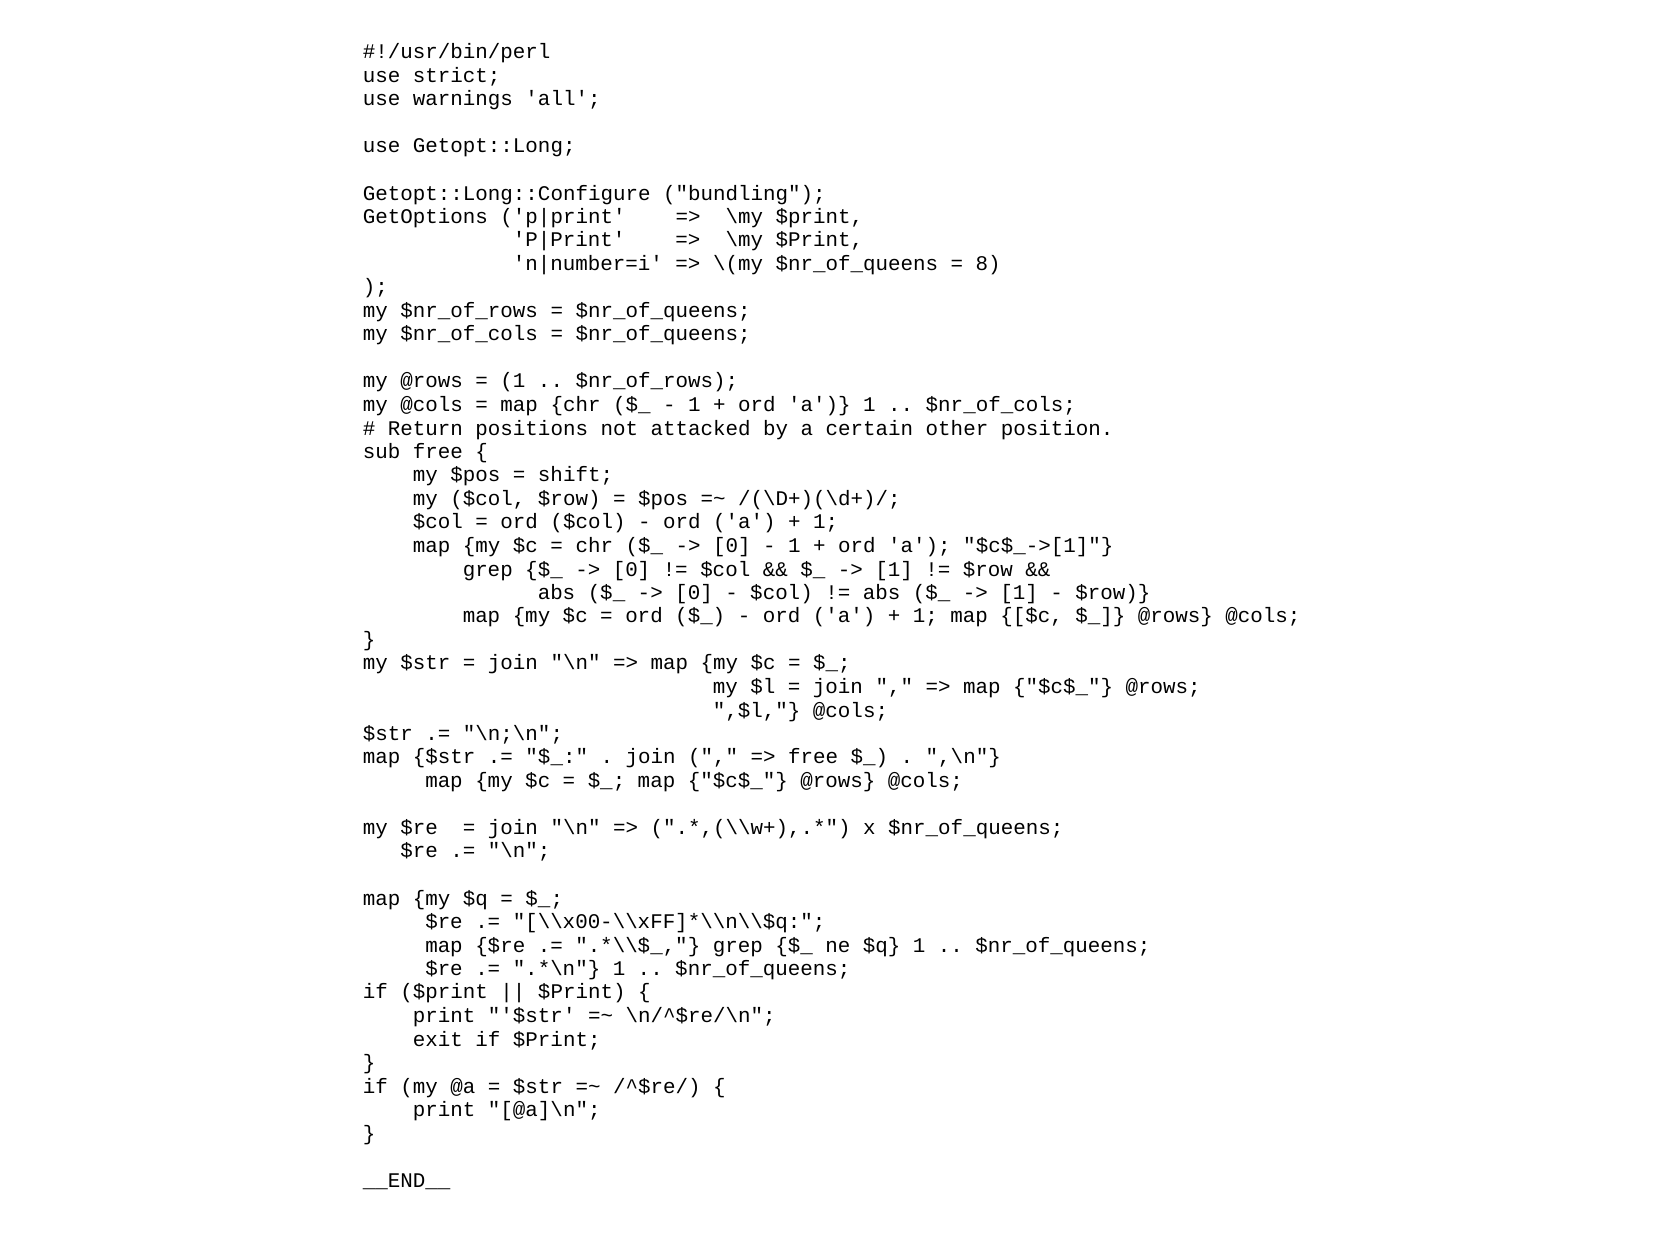

#!/usr/bin/perl
use strict;
use warnings 'all';
use Getopt::Long;
Getopt::Long::Configure ("bundling");
GetOptions ('p|print' => \my $print,
 'P|Print' => \my $Print,
 'n|number=i' => \(my $nr_of_queens = 8)
);
my $nr_of_rows = $nr_of_queens;
my $nr_of_cols = $nr_of_queens;
my @rows = (1 .. $nr_of_rows);
my @cols = map {chr ($_ - 1 + ord 'a')} 1 .. $nr_of_cols;
# Return positions not attacked by a certain other position.
sub free {
 my $pos = shift;
 my ($col, $row) = $pos =~ /(\D+)(\d+)/;
 $col = ord ($col) - ord ('a') + 1;
 map {my $c = chr ($_ -> [0] - 1 + ord 'a'); "$c$_->[1]"}
 grep {$_ -> [0] != $col && $_ -> [1] != $row &&
 abs ($_ -> [0] - $col) != abs ($_ -> [1] - $row)}
 map {my $c = ord ($_) - ord ('a') + 1; map {[$c, $_]} @rows} @cols;
}
my $str = join "\n" => map {my $c = $_;
 my $l = join "," => map {"$c$_"} @rows;
 ",$l,"} @cols;
$str .= "\n;\n";
map {$str .= "$_:" . join ("," => free $_) . ",\n"}
 map {my $c = $_; map {"$c$_"} @rows} @cols;
my $re = join "\n" => (".*,(\\w+),.*") x $nr_of_queens;
 $re .= "\n";
map {my $q = $_;
 $re .= "[\\x00-\\xFF]*\\n\\$q:";
 map {$re .= ".*\\$_,"} grep {$_ ne $q} 1 .. $nr_of_queens;
 $re .= ".*\n"} 1 .. $nr_of_queens;
if ($print || $Print) {
 print "'$str' =~ \n/^$re/\n";
 exit if $Print;
}
if (my @a = $str =~ /^$re/) {
 print "[@a]\n";
}
__END__